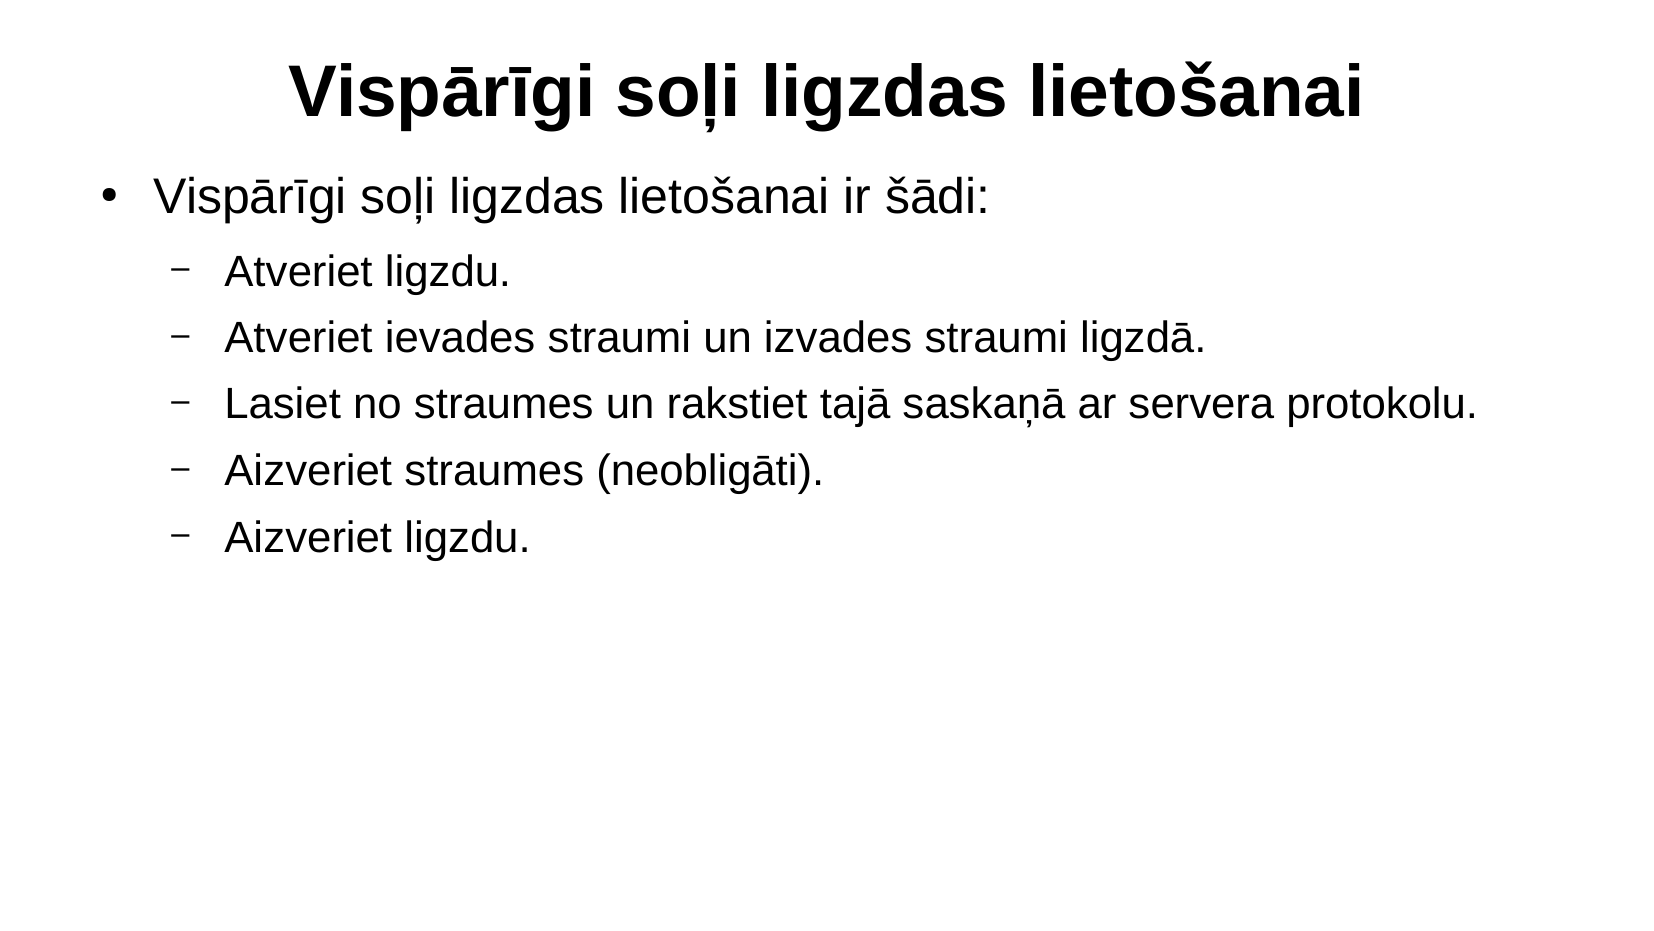

# Vispārīgi soļi ligzdas lietošanai
Vispārīgi soļi ligzdas lietošanai ir šādi:
Atveriet ligzdu.
Atveriet ievades straumi un izvades straumi ligzdā.
Lasiet no straumes un rakstiet tajā saskaņā ar servera protokolu.
Aizveriet straumes (neobligāti).
Aizveriet ligzdu.